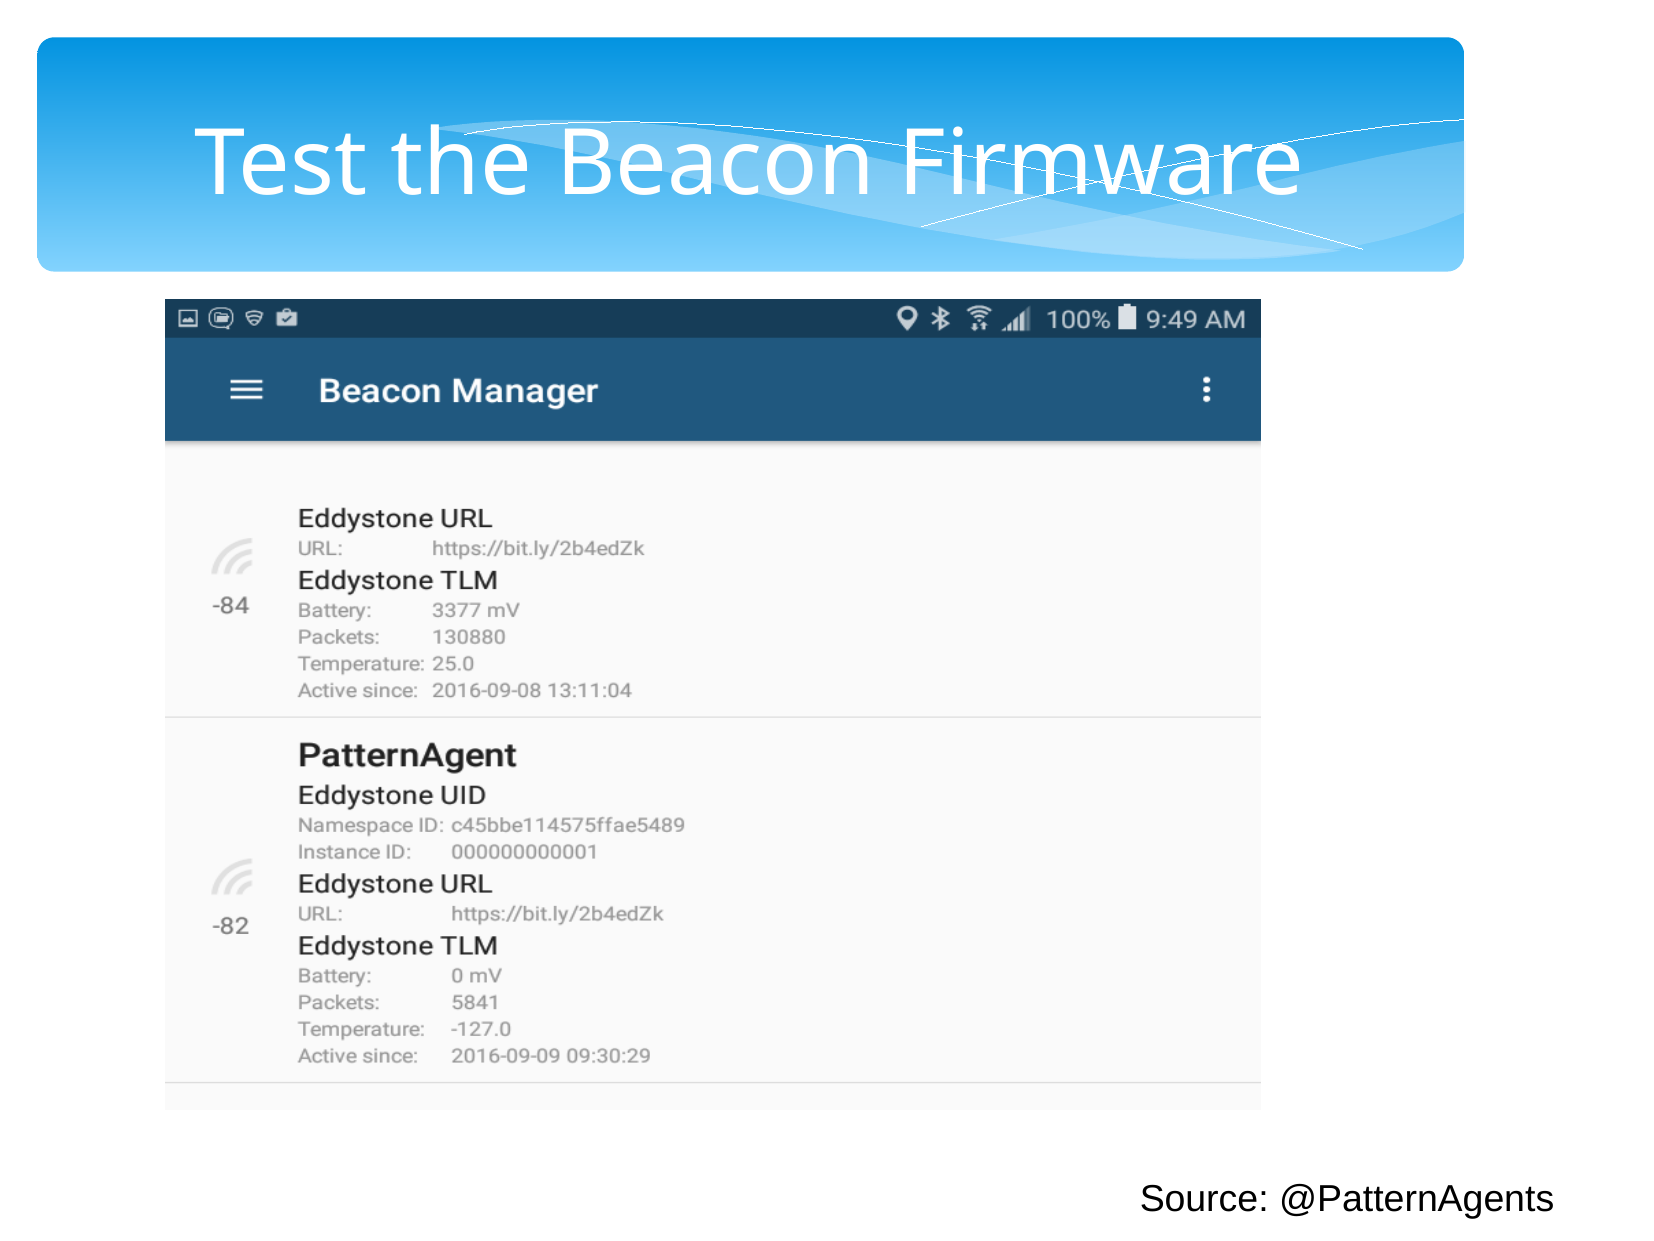

# Test the Beacon Firmware
Source: @PatternAgents